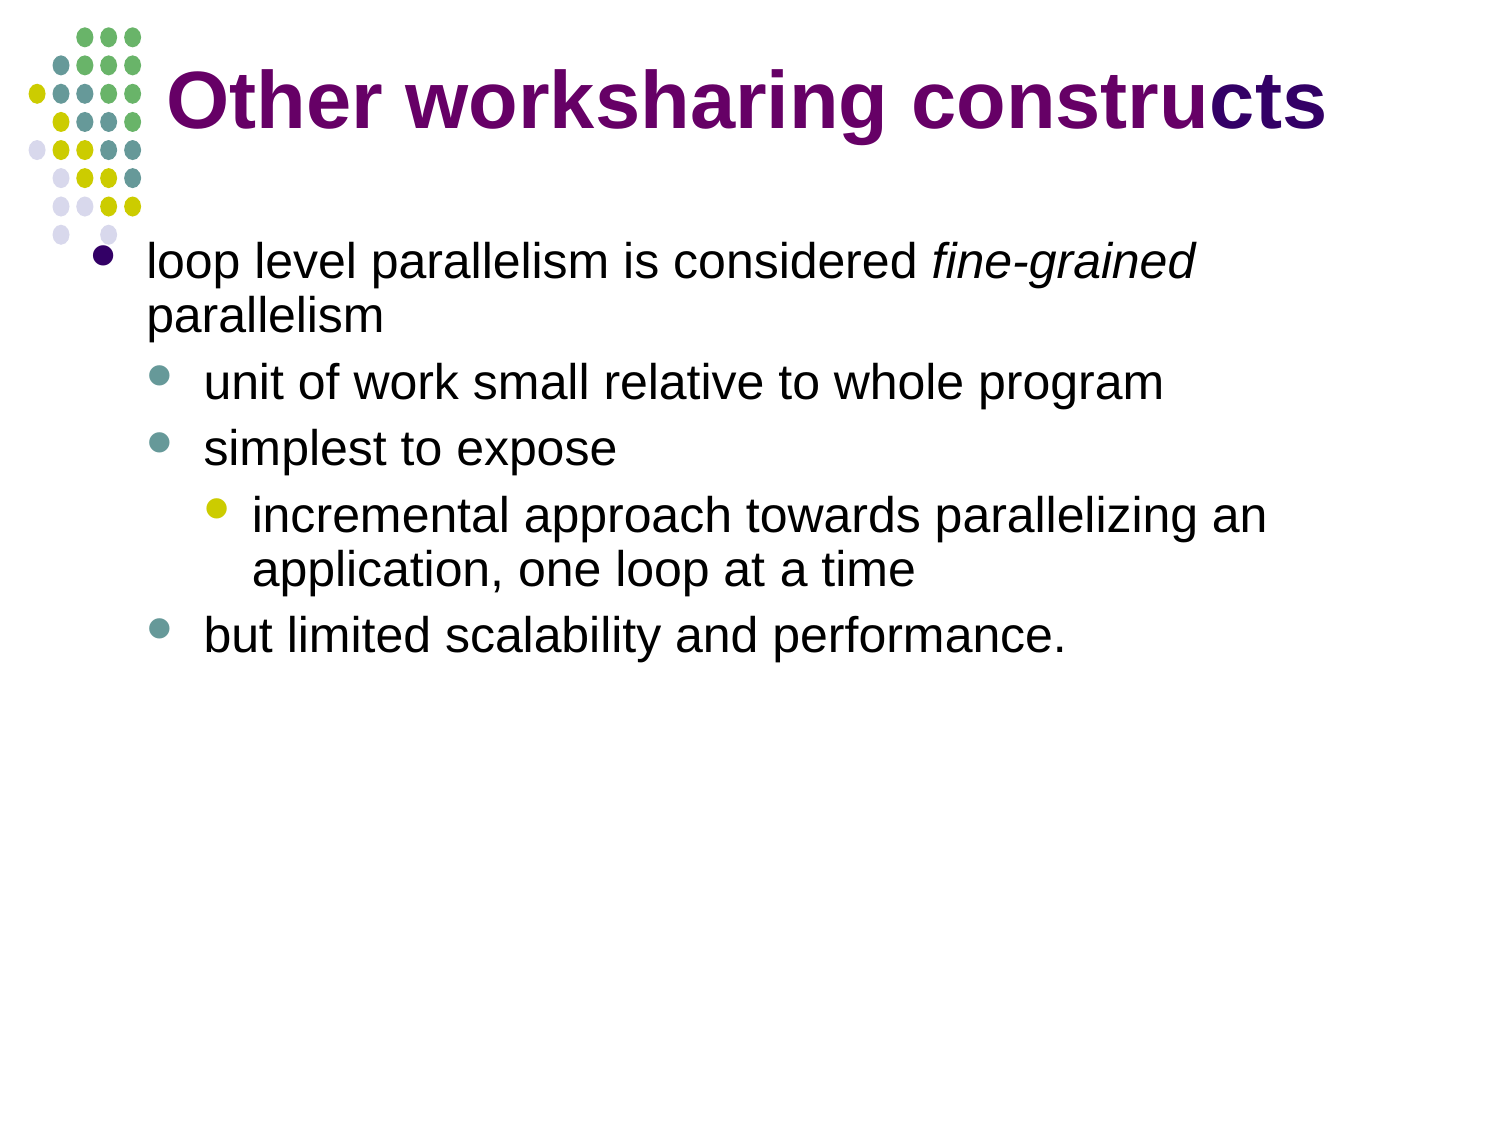

# Other worksharing constructs
loop level parallelism is considered fine-grained parallelism
unit of work small relative to whole program
simplest to expose
incremental approach towards parallelizing an application, one loop at a time
but limited scalability and performance.